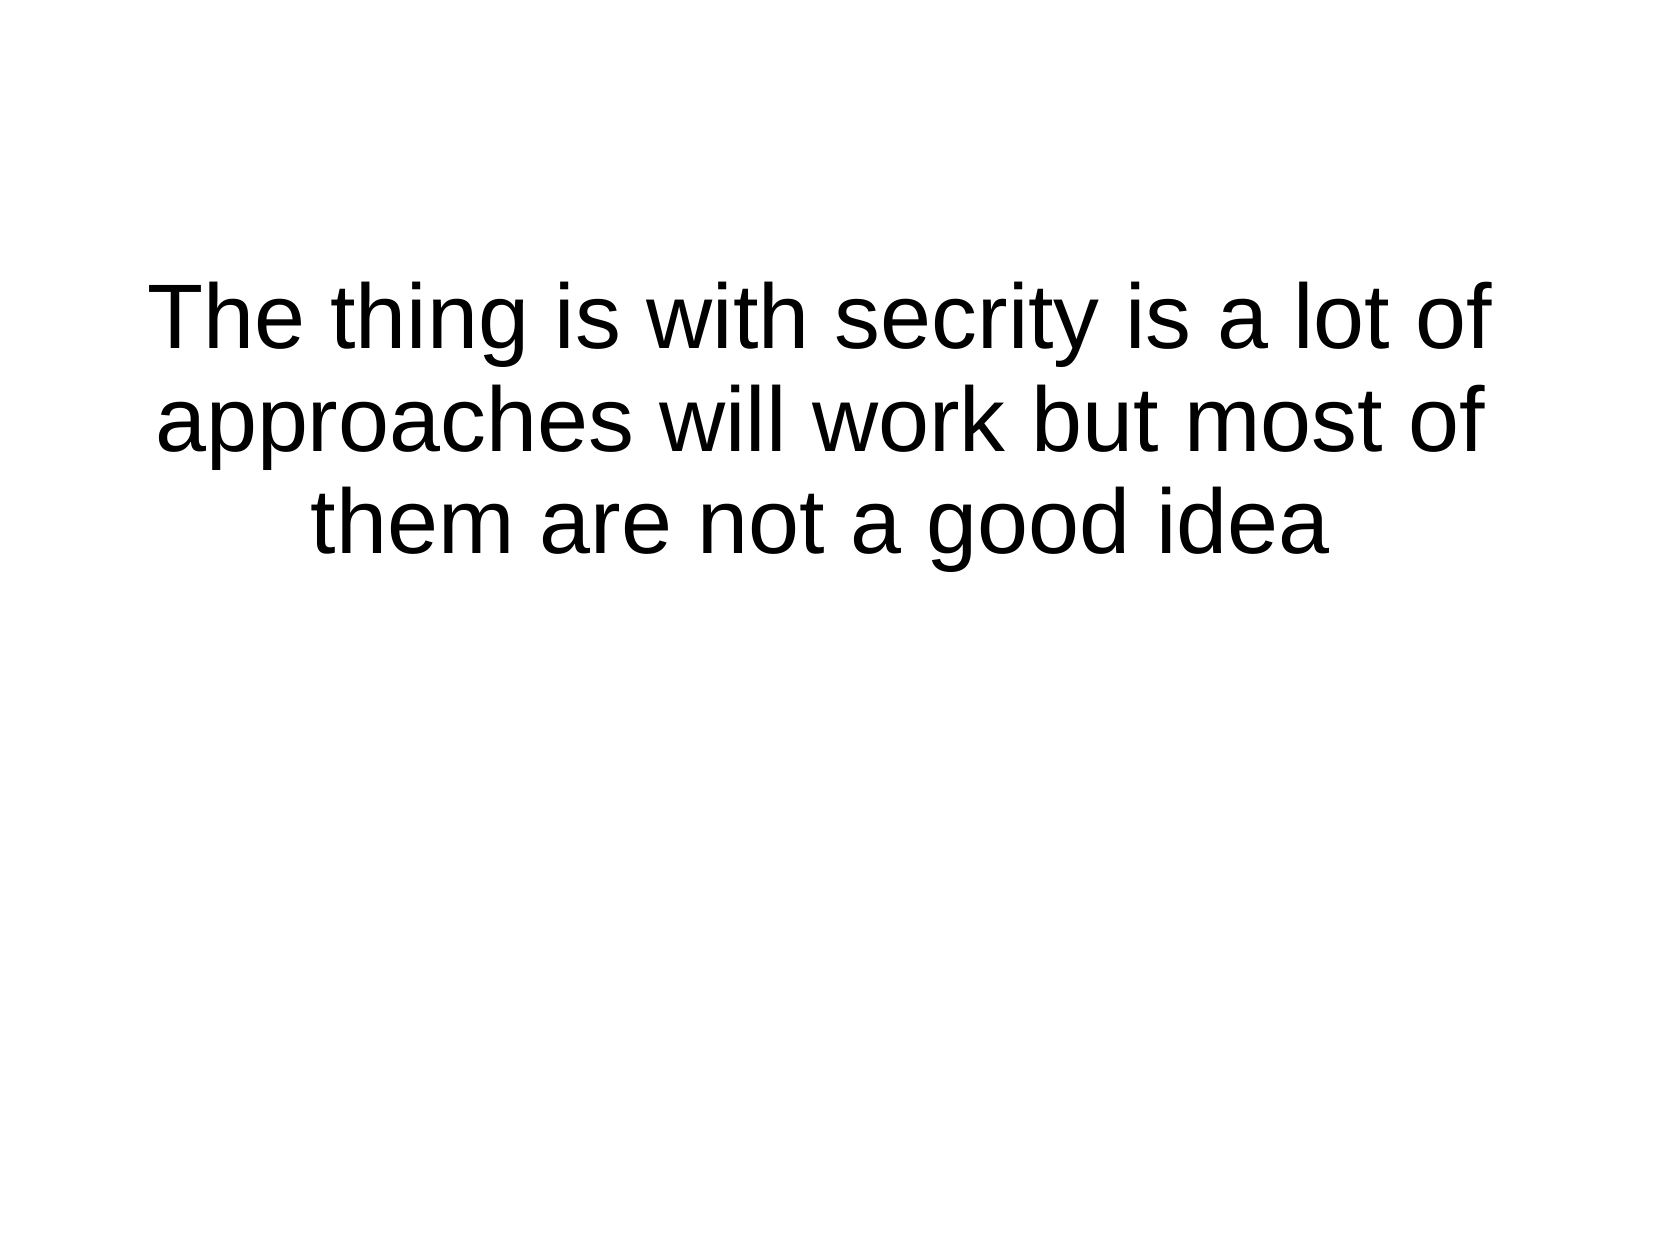

# The thing is with secrity is a lot of approaches will work but most of them are not a good idea